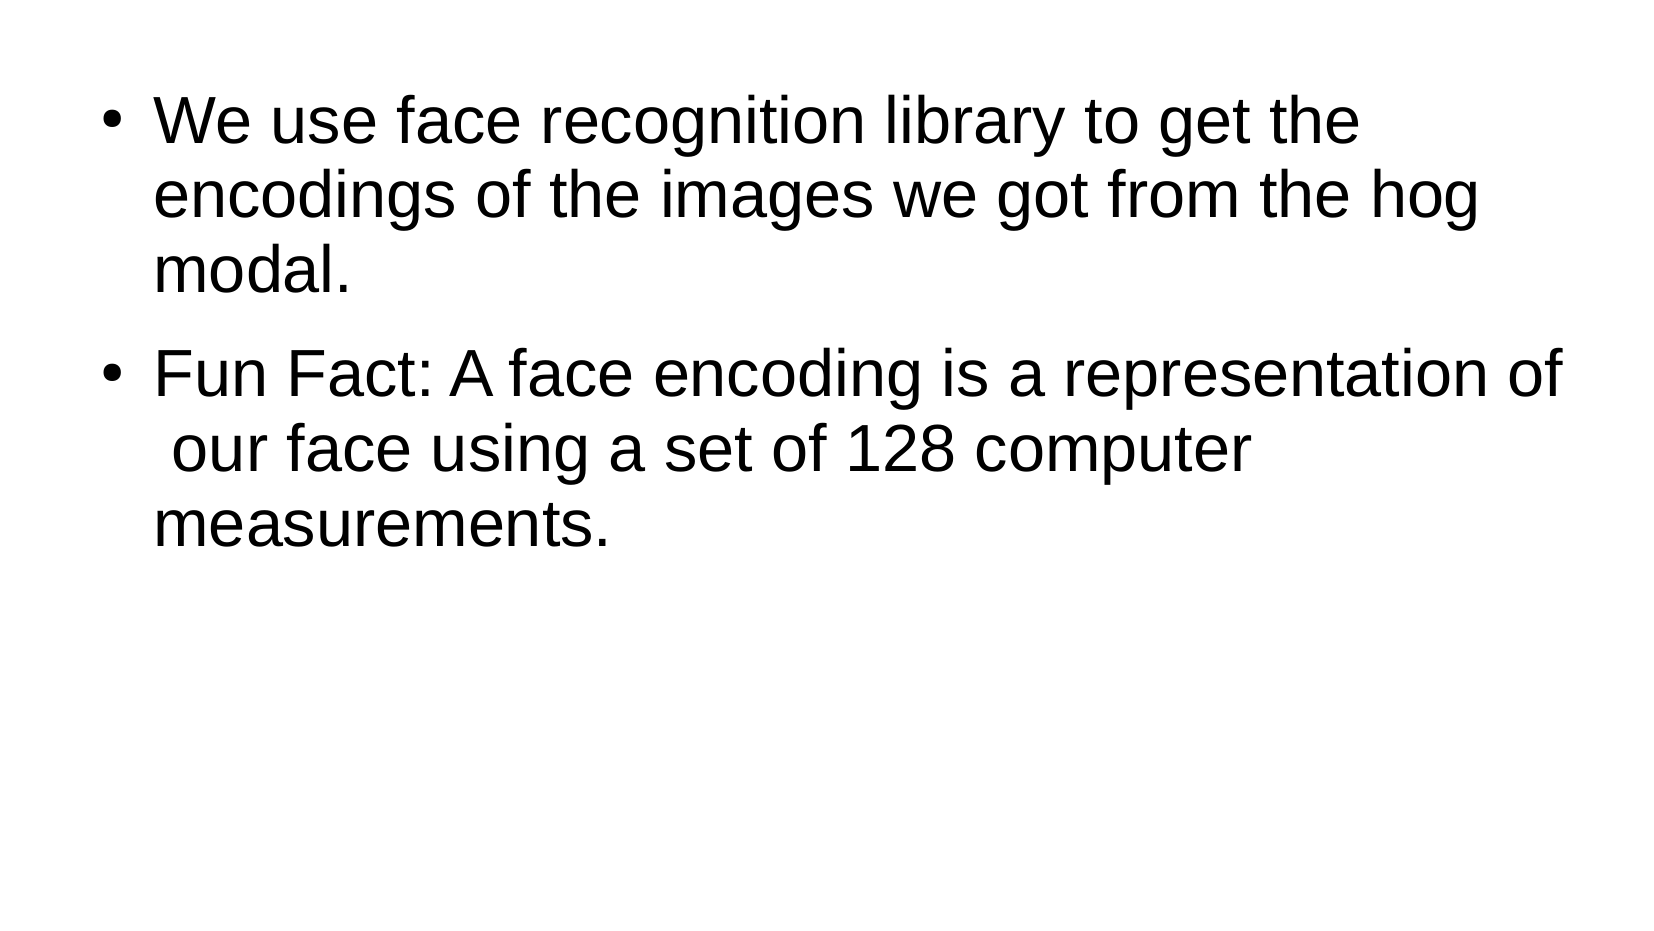

# We use face recognition library to get the encodings of the images we got from the hog modal.
Fun Fact: A face encoding is a representation of our face using a set of 128 computer measurements.